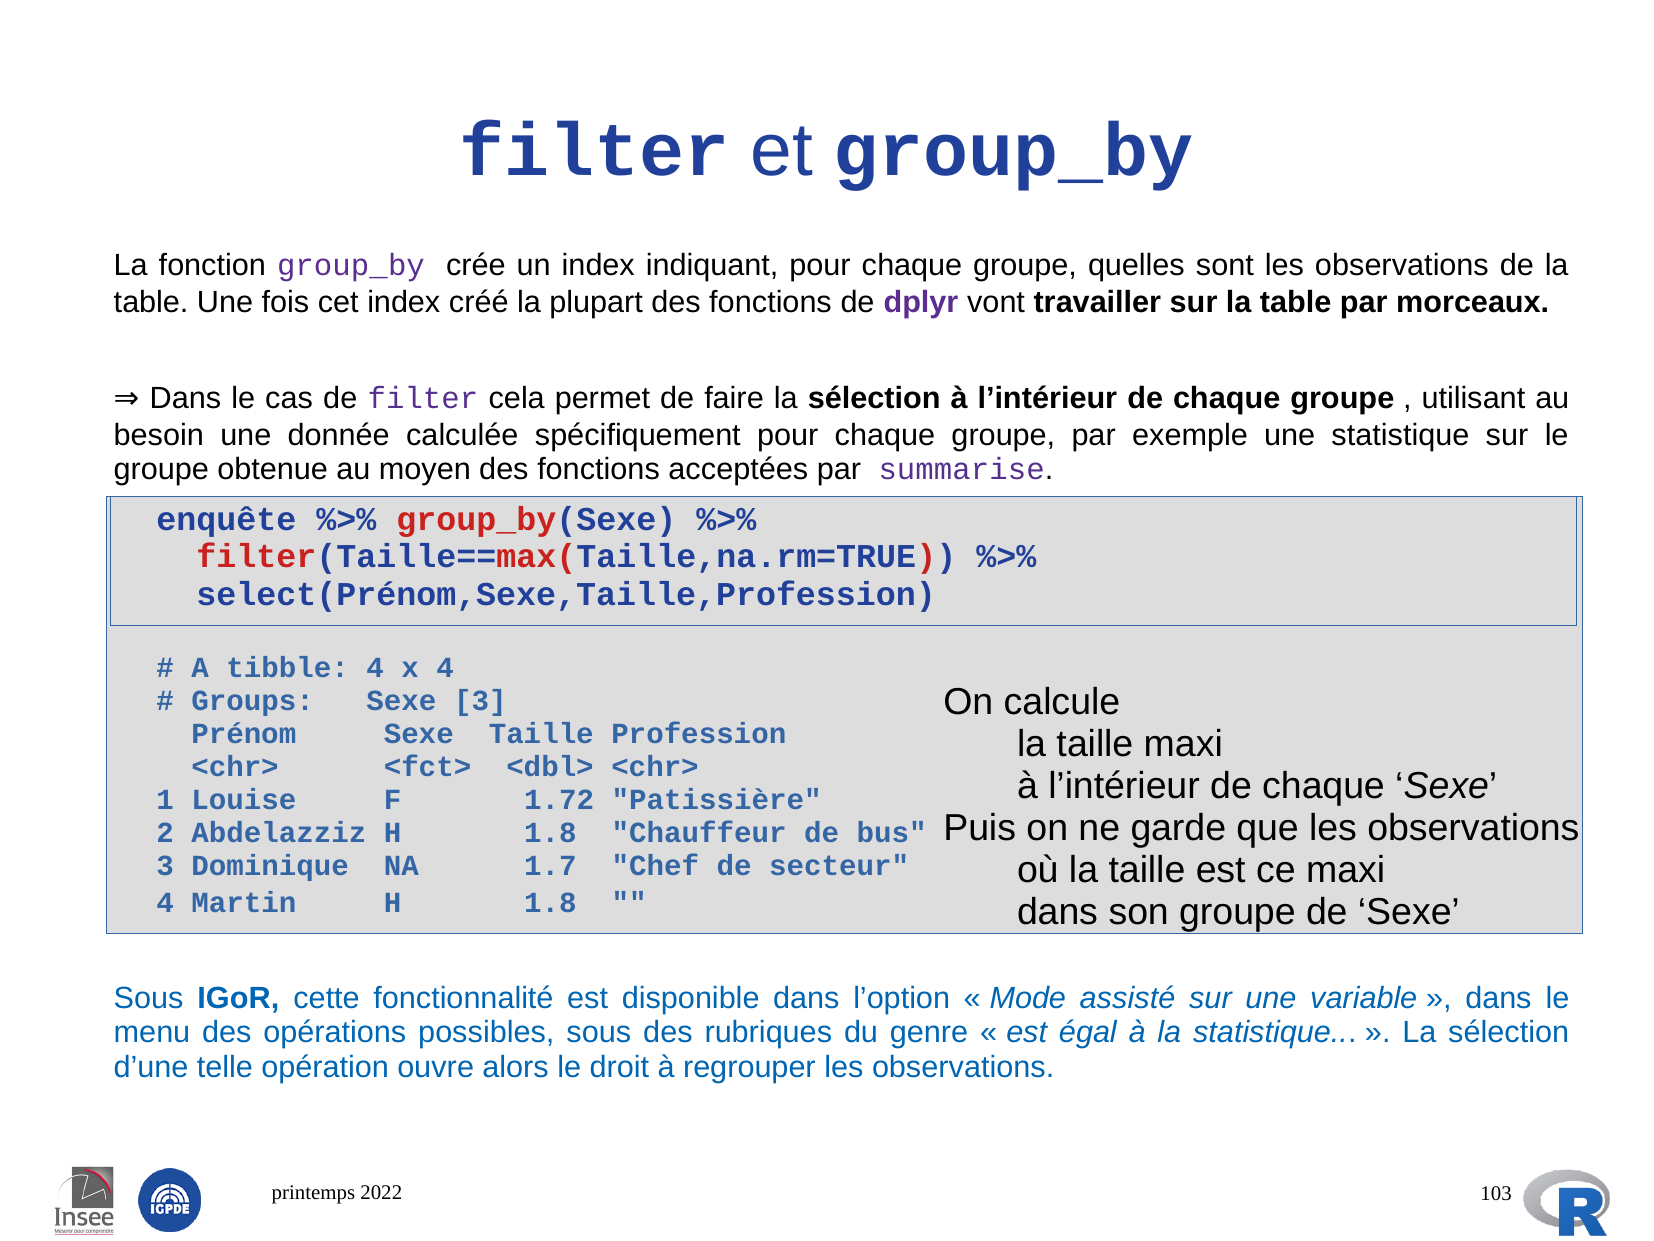

# filter et group_by
La fonction group_by crée un index indiquant, pour chaque groupe, quelles sont les observations de la table. Une fois cet index créé la plupart des fonctions de dplyr vont travailler sur la table par morceaux.
⇒ Dans le cas de filter cela permet de faire la sélection à l’intérieur de chaque groupe , utilisant au besoin une donnée calculée spécifiquement pour chaque groupe, par exemple une statistique sur le groupe obtenue au moyen des fonctions acceptées par summarise.
Sous IGoR, cette fonctionnalité est disponible dans l’option « Mode assisté sur une variable », dans le menu des opérations possibles, sous des rubriques du genre « est égal à la statistique... ». La sélection d’une telle opération ouvre alors le droit à regrouper les observations.
enquête %>% group_by(Sexe) %>%
 filter(Taille==max(Taille,na.rm=TRUE)) %>%
 select(Prénom,Sexe,Taille,Profession)
# A tibble: 4 x 4
# Groups: Sexe [3]
 Prénom Sexe Taille Profession
 <chr> <fct> <dbl> <chr>
1 Louise F 1.72 "Patissière"
2 Abdelazziz H 1.8 "Chauffeur de bus"
3 Dominique NA 1.7 "Chef de secteur"
4 Martin H 1.8 ""
On calcule
	la taille maxi
	à l’intérieur de chaque ‘Sexe’
Puis on ne garde que les observations
	où la taille est ce maxi
	dans son groupe de ‘Sexe’
printemps 2022
103